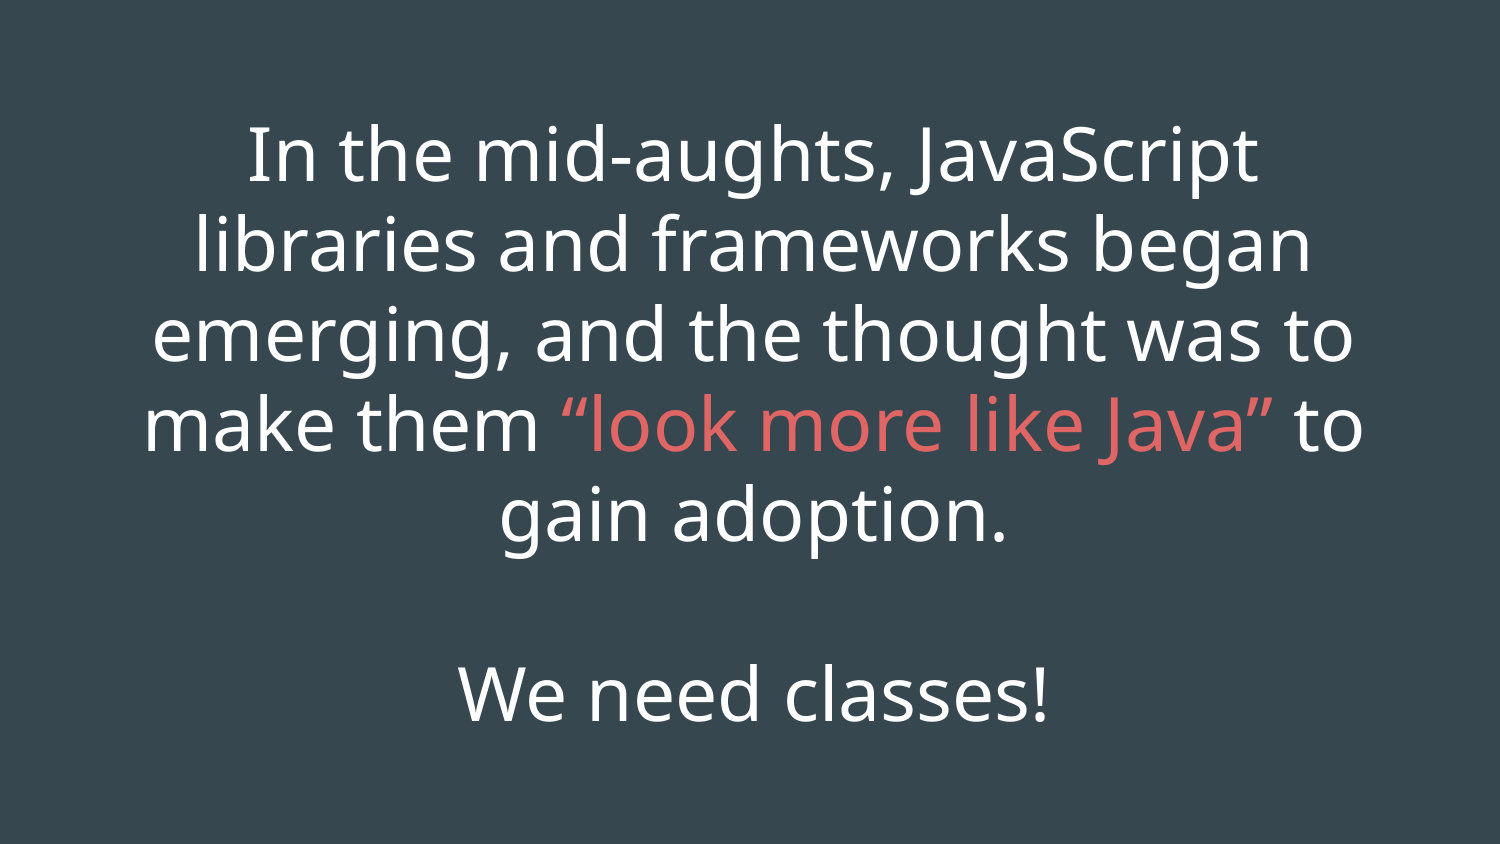

# In the mid-aughts, JavaScript libraries and frameworks began emerging, and the thought was to make them “look more like Java” to gain adoption. We need classes!